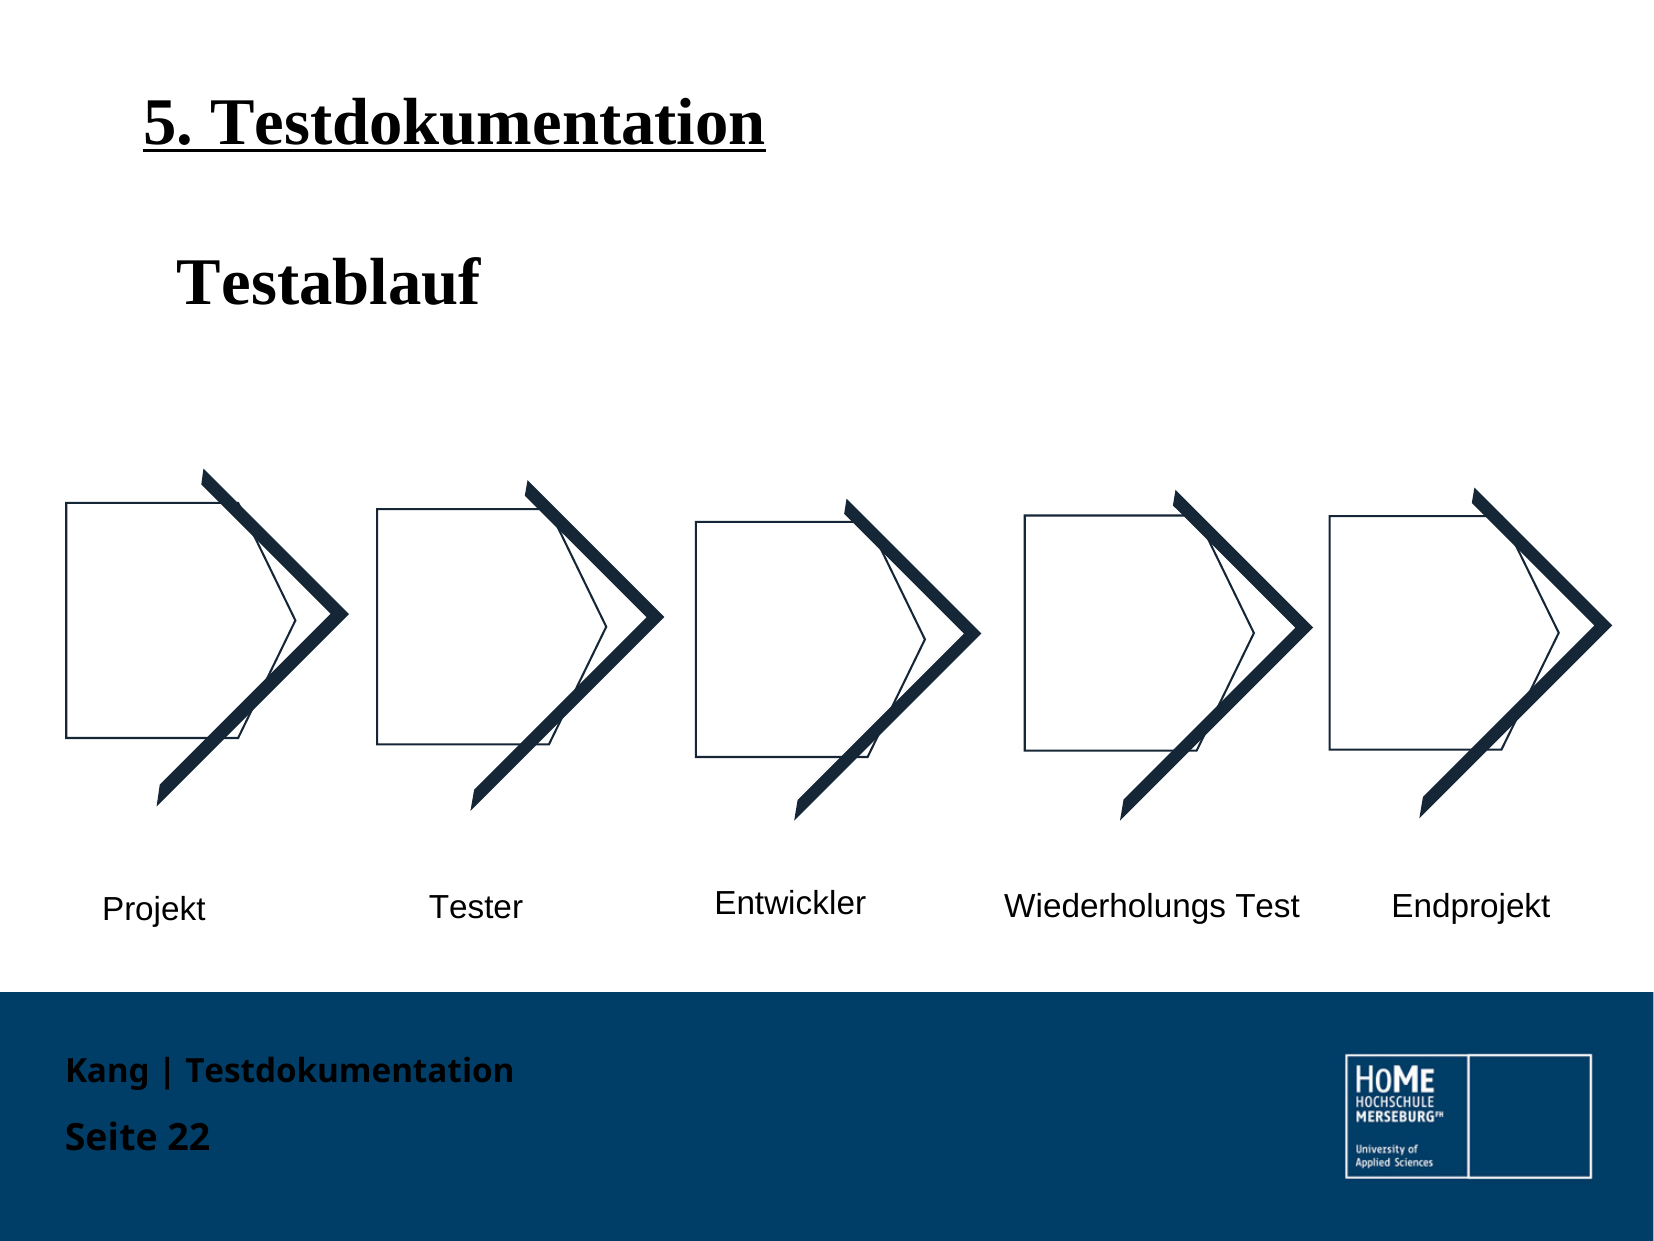

5. Testdokumentation
 Testablauf
Entwickler
 Tester
Wiederholungs Test
Endprojekt
Projekt